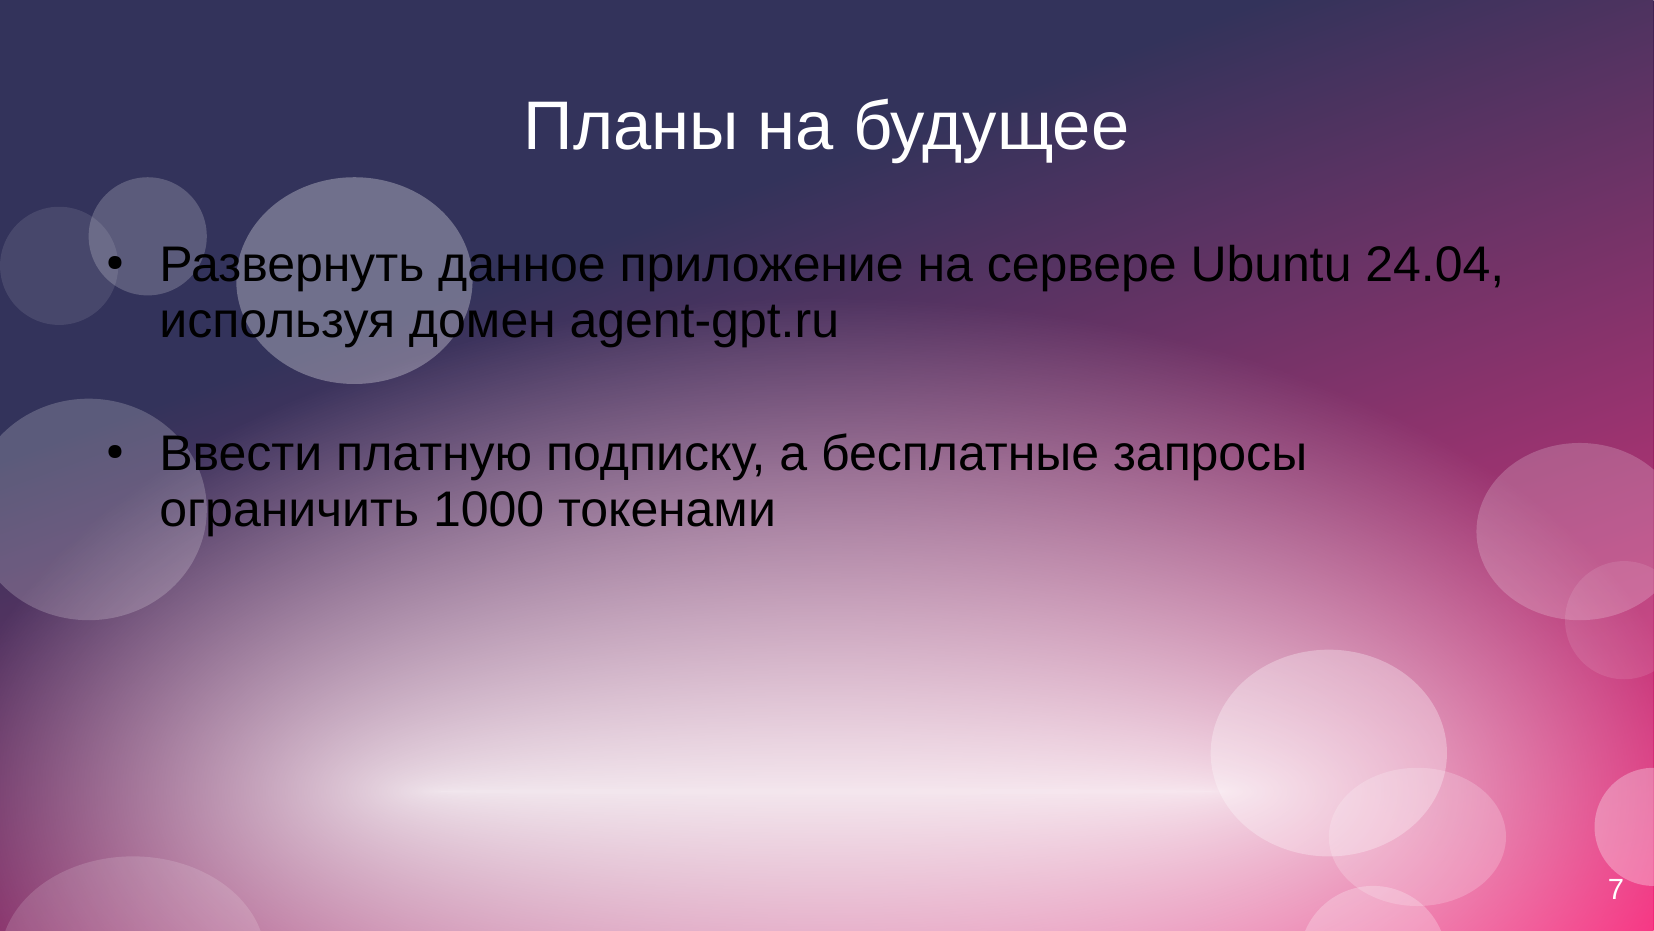

# Планы на будущее
Развернуть данное приложение на сервере Ubuntu 24.04, используя домен agent-gpt.ru
Ввести платную подписку, а бесплатные запросы ограничить 1000 токенами